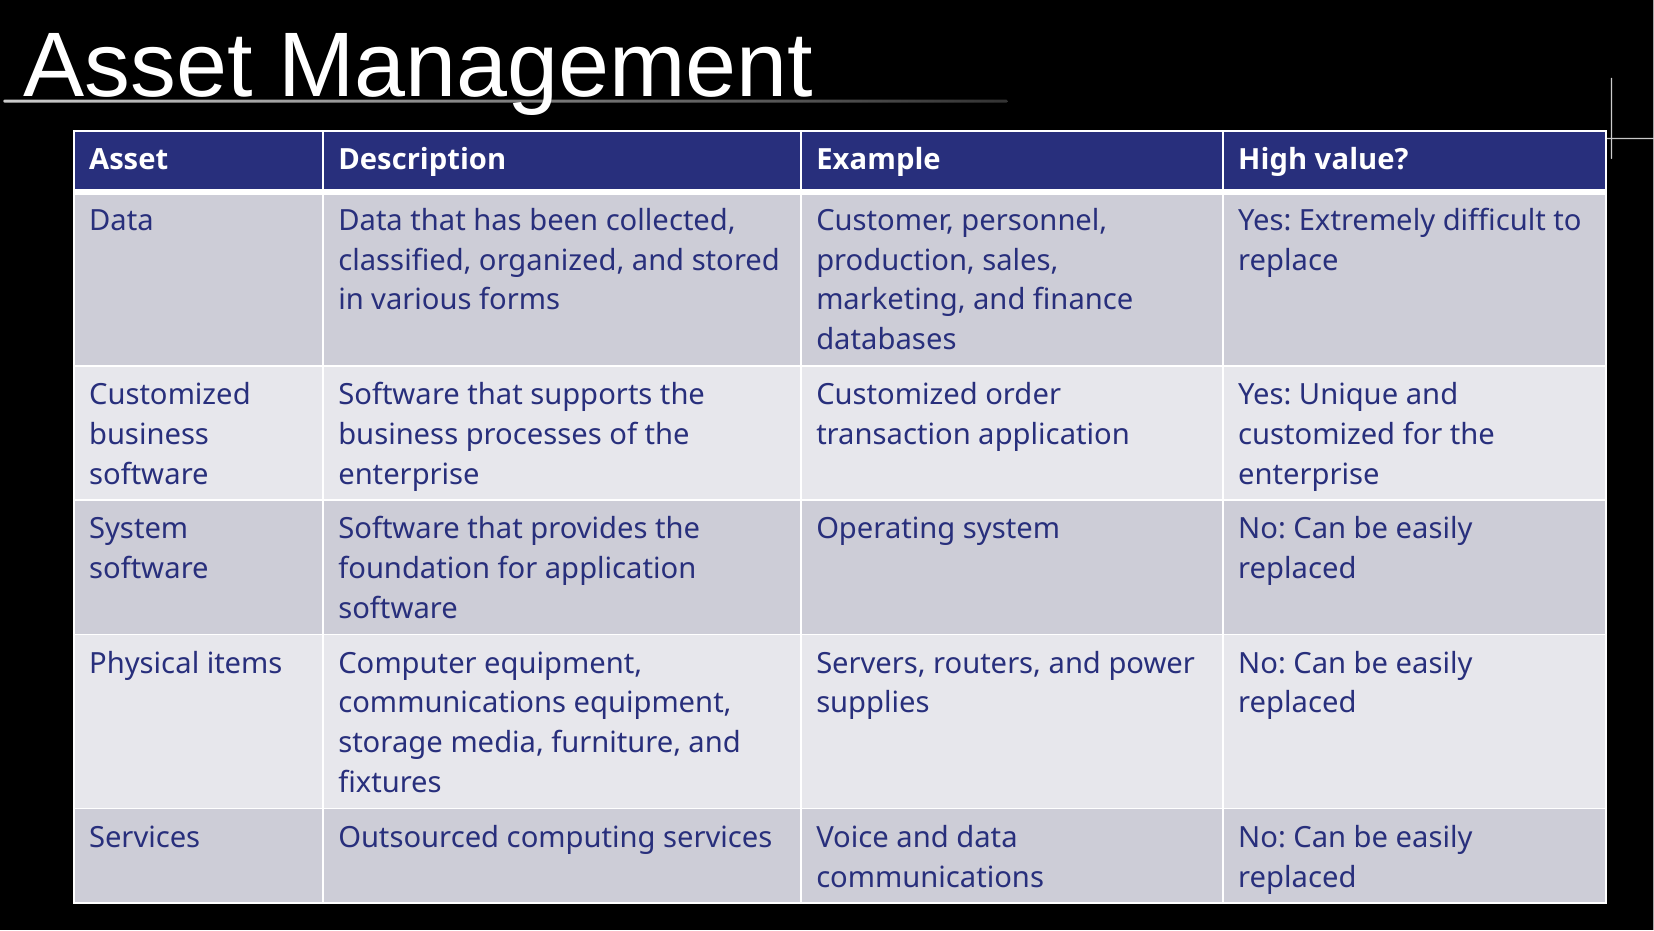

# Asset Management
| Asset | Description | Example | High value? |
| --- | --- | --- | --- |
| Data | Data that has been collected, classified, organized, and stored in various forms | Customer, personnel, production, sales, marketing, and finance databases | Yes: Extremely difficult to replace |
| Customized business software | Software that supports the business processes of the enterprise | Customized order transaction application | Yes: Unique and customized for the enterprise |
| System software | Software that provides the foundation for application software | Operating system | No: Can be easily replaced |
| Physical items | Computer equipment, communications equipment, storage media, furniture, and fixtures | Servers, routers, and power supplies | No: Can be easily replaced |
| Services | Outsourced computing services | Voice and data communications | No: Can be easily replaced |
4